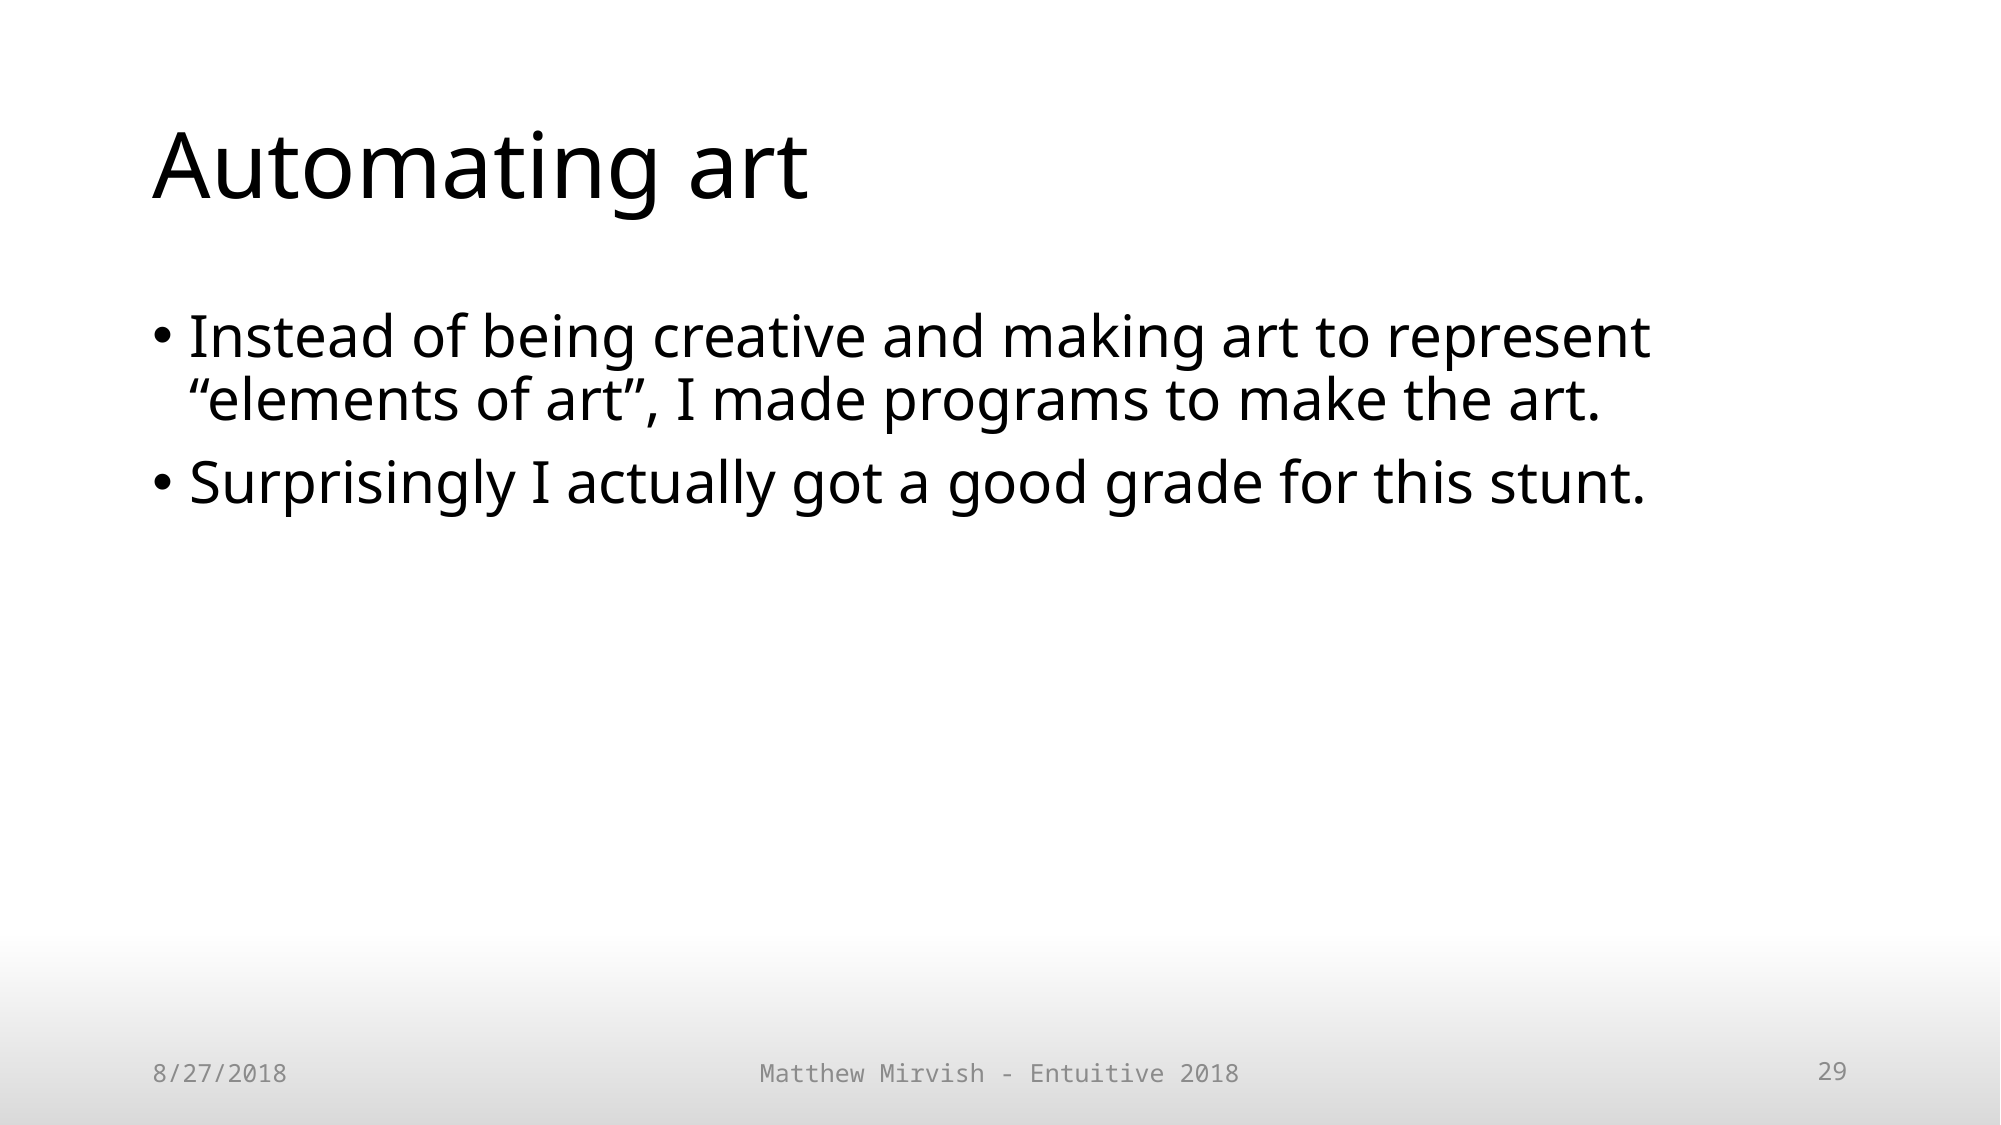

# Automating art
Instead of being creative and making art to represent “elements of art”, I made programs to make the art.
Surprisingly I actually got a good grade for this stunt.
8/27/2018
Matthew Mirvish - Entuitive 2018